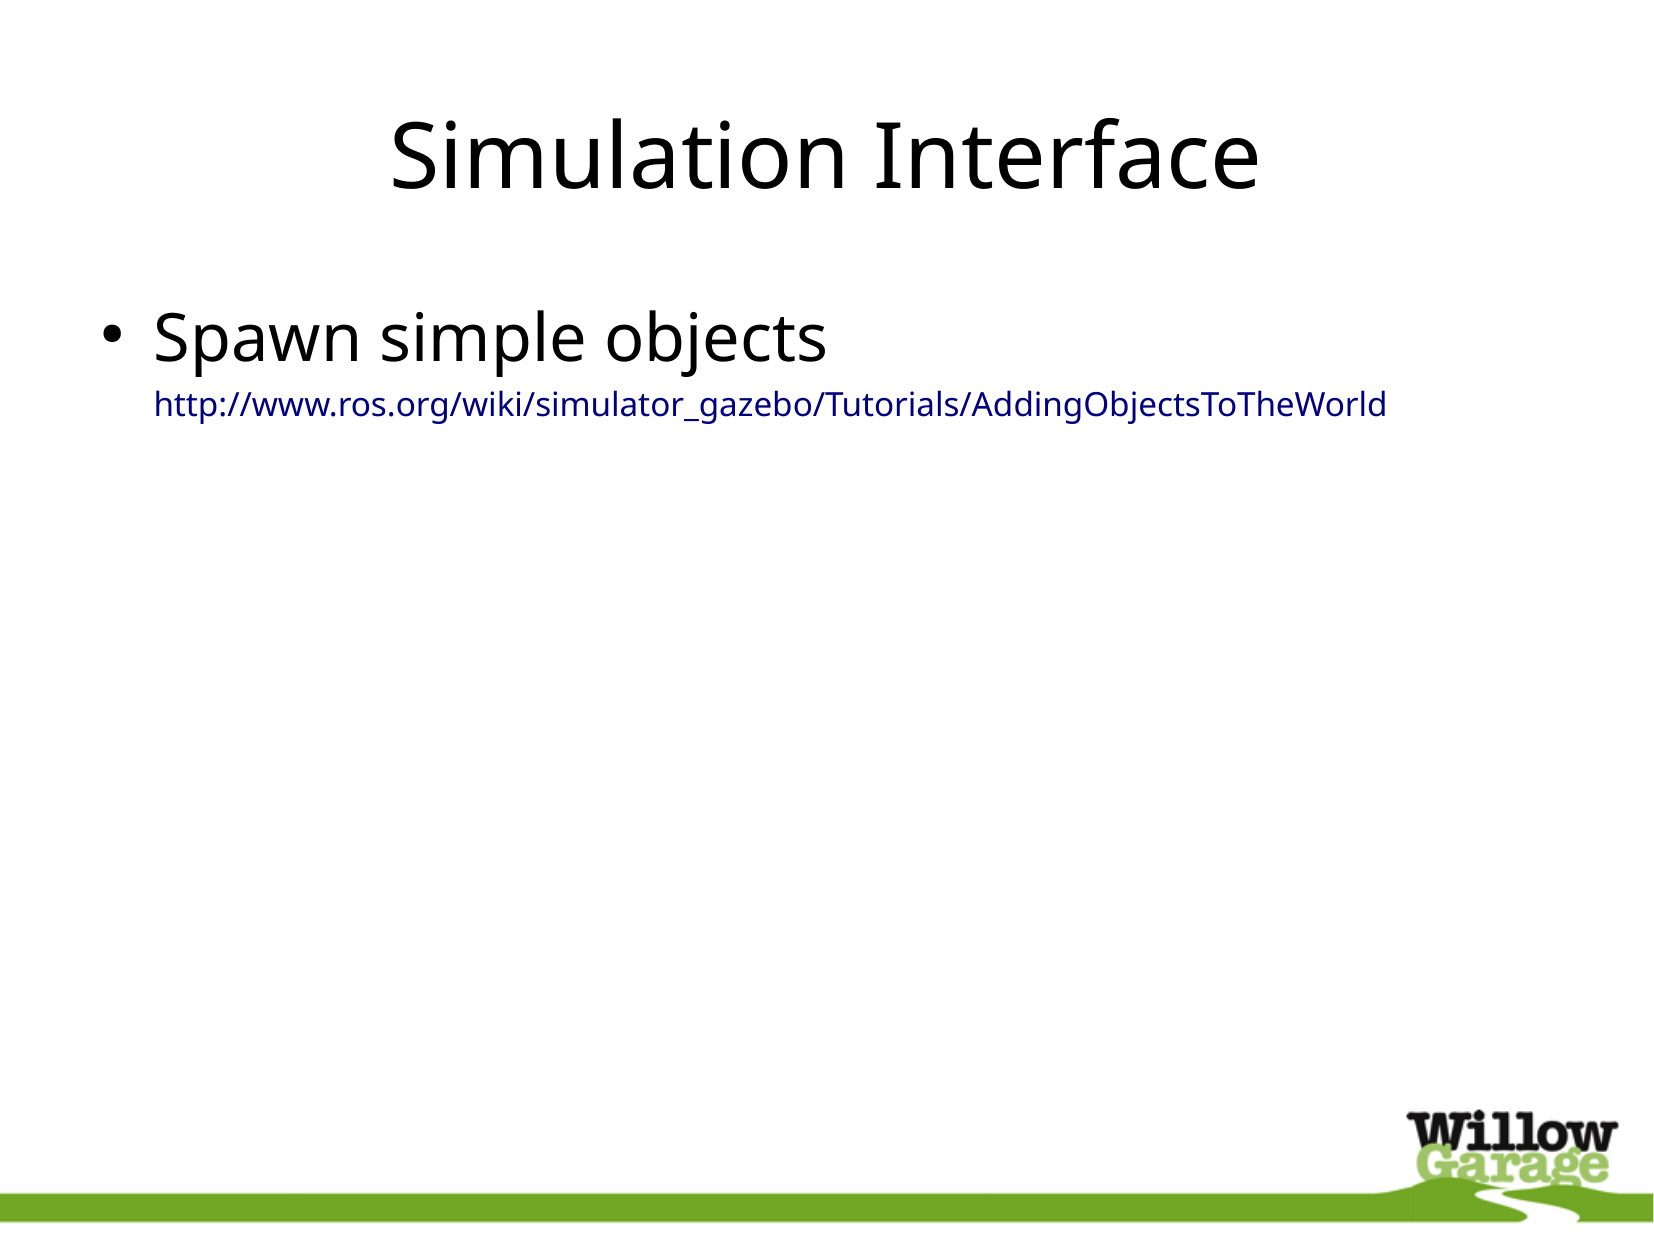

# Simulation Interface
Spawn simple objects
http://www.ros.org/wiki/simulator_gazebo/Tutorials/AddingObjectsToTheWorld